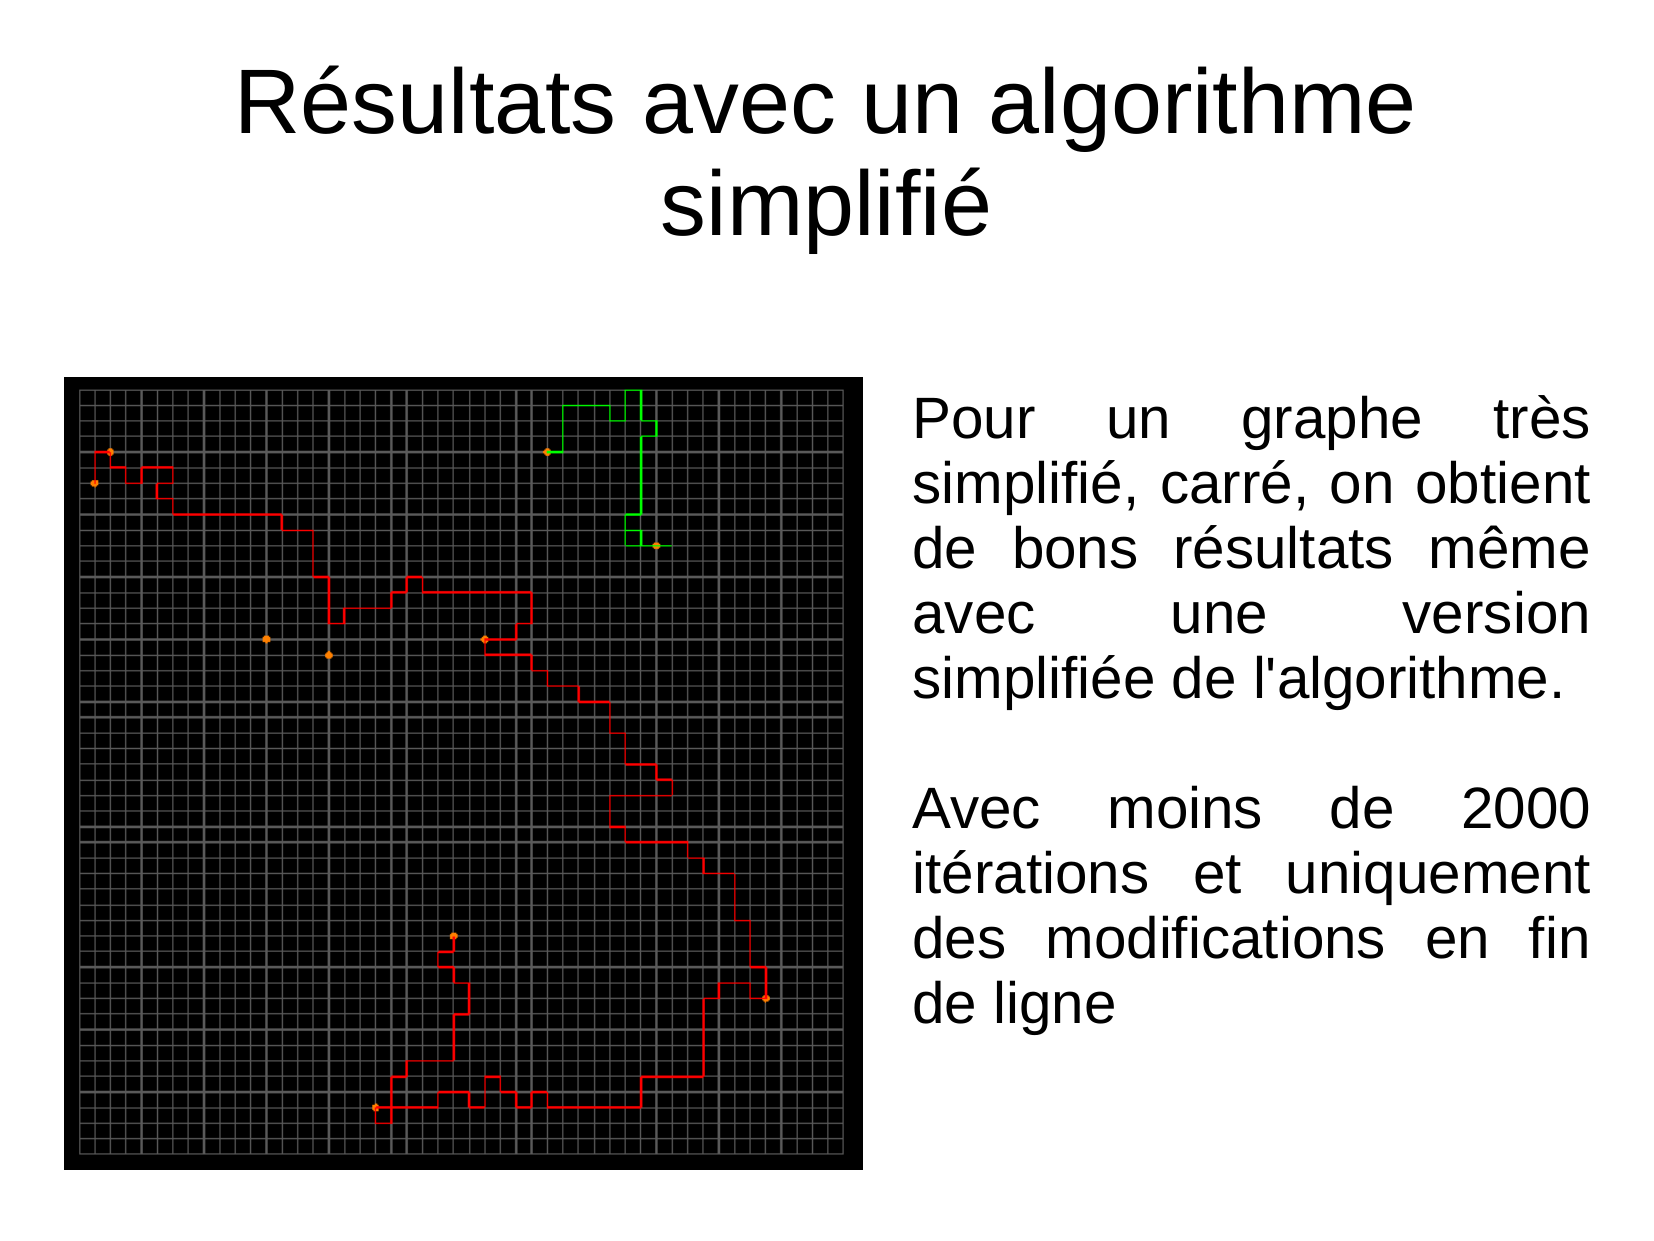

# Résultats avec un algorithme simplifié
Pour un graphe très simplifié, carré, on obtient de bons résultats même avec une version simplifiée de l'algorithme.
Avec moins de 2000 itérations et uniquement des modifications en fin de ligne